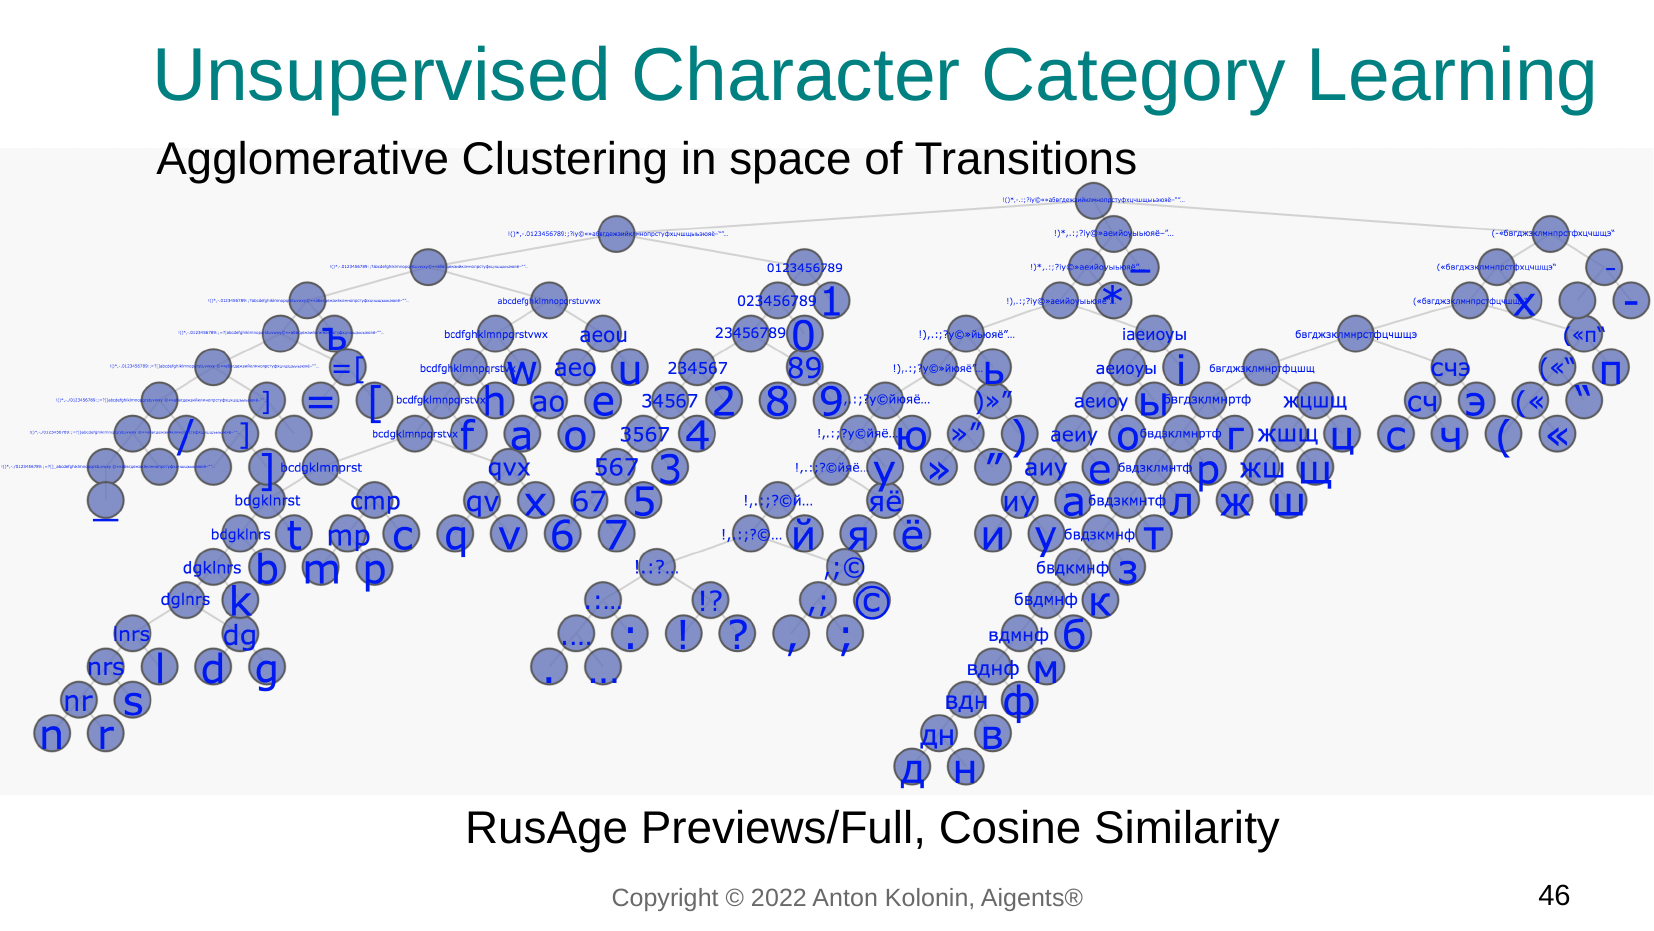

Unsupervised Character Category Learning
Agglomerative Clustering in space of Transitions
RusAge Previews/Full, Cosine Similarity
Copyright © 2022 Anton Kolonin, Aigents®
46